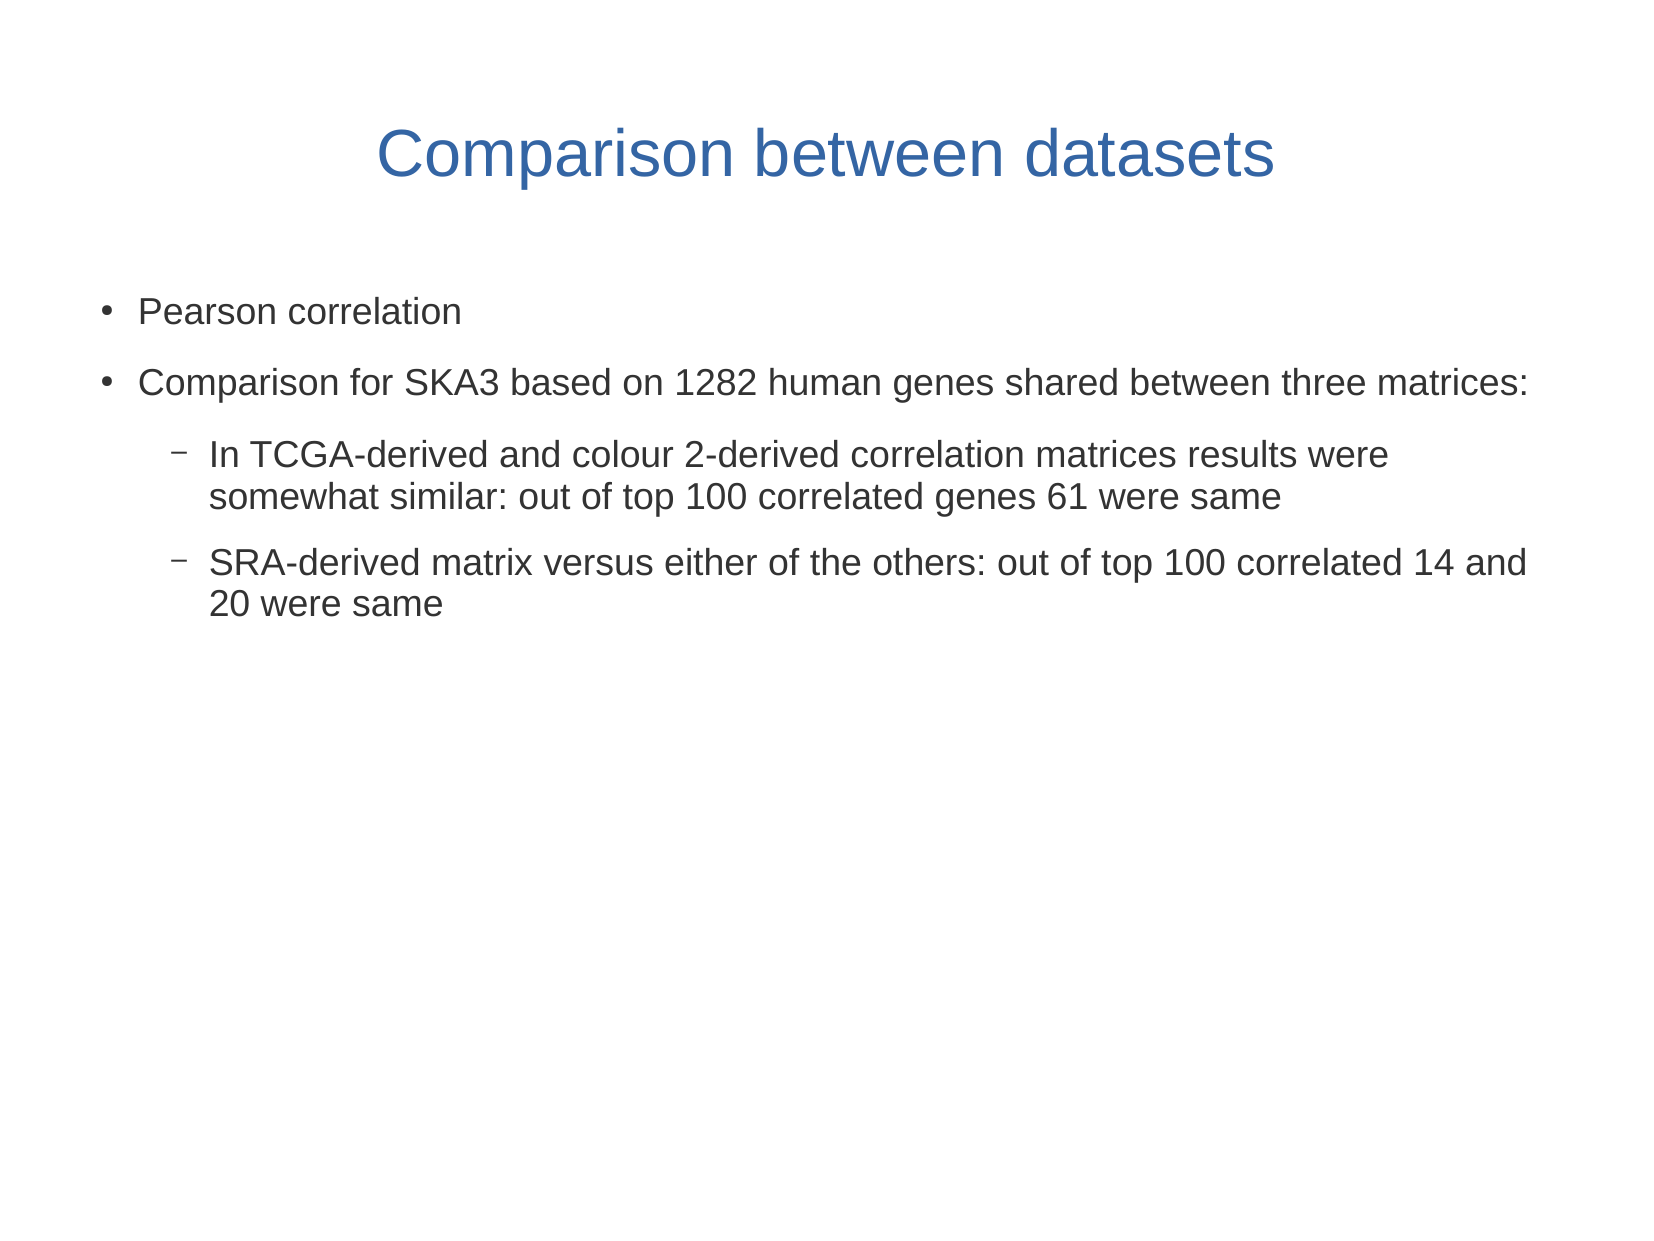

# Comparison between datasets
Pearson correlation
Comparison for SKA3 based on 1282 human genes shared between three matrices:
In TCGA-derived and colour 2-derived correlation matrices results were somewhat similar: out of top 100 correlated genes 61 were same
SRA-derived matrix versus either of the others: out of top 100 correlated 14 and 20 were same